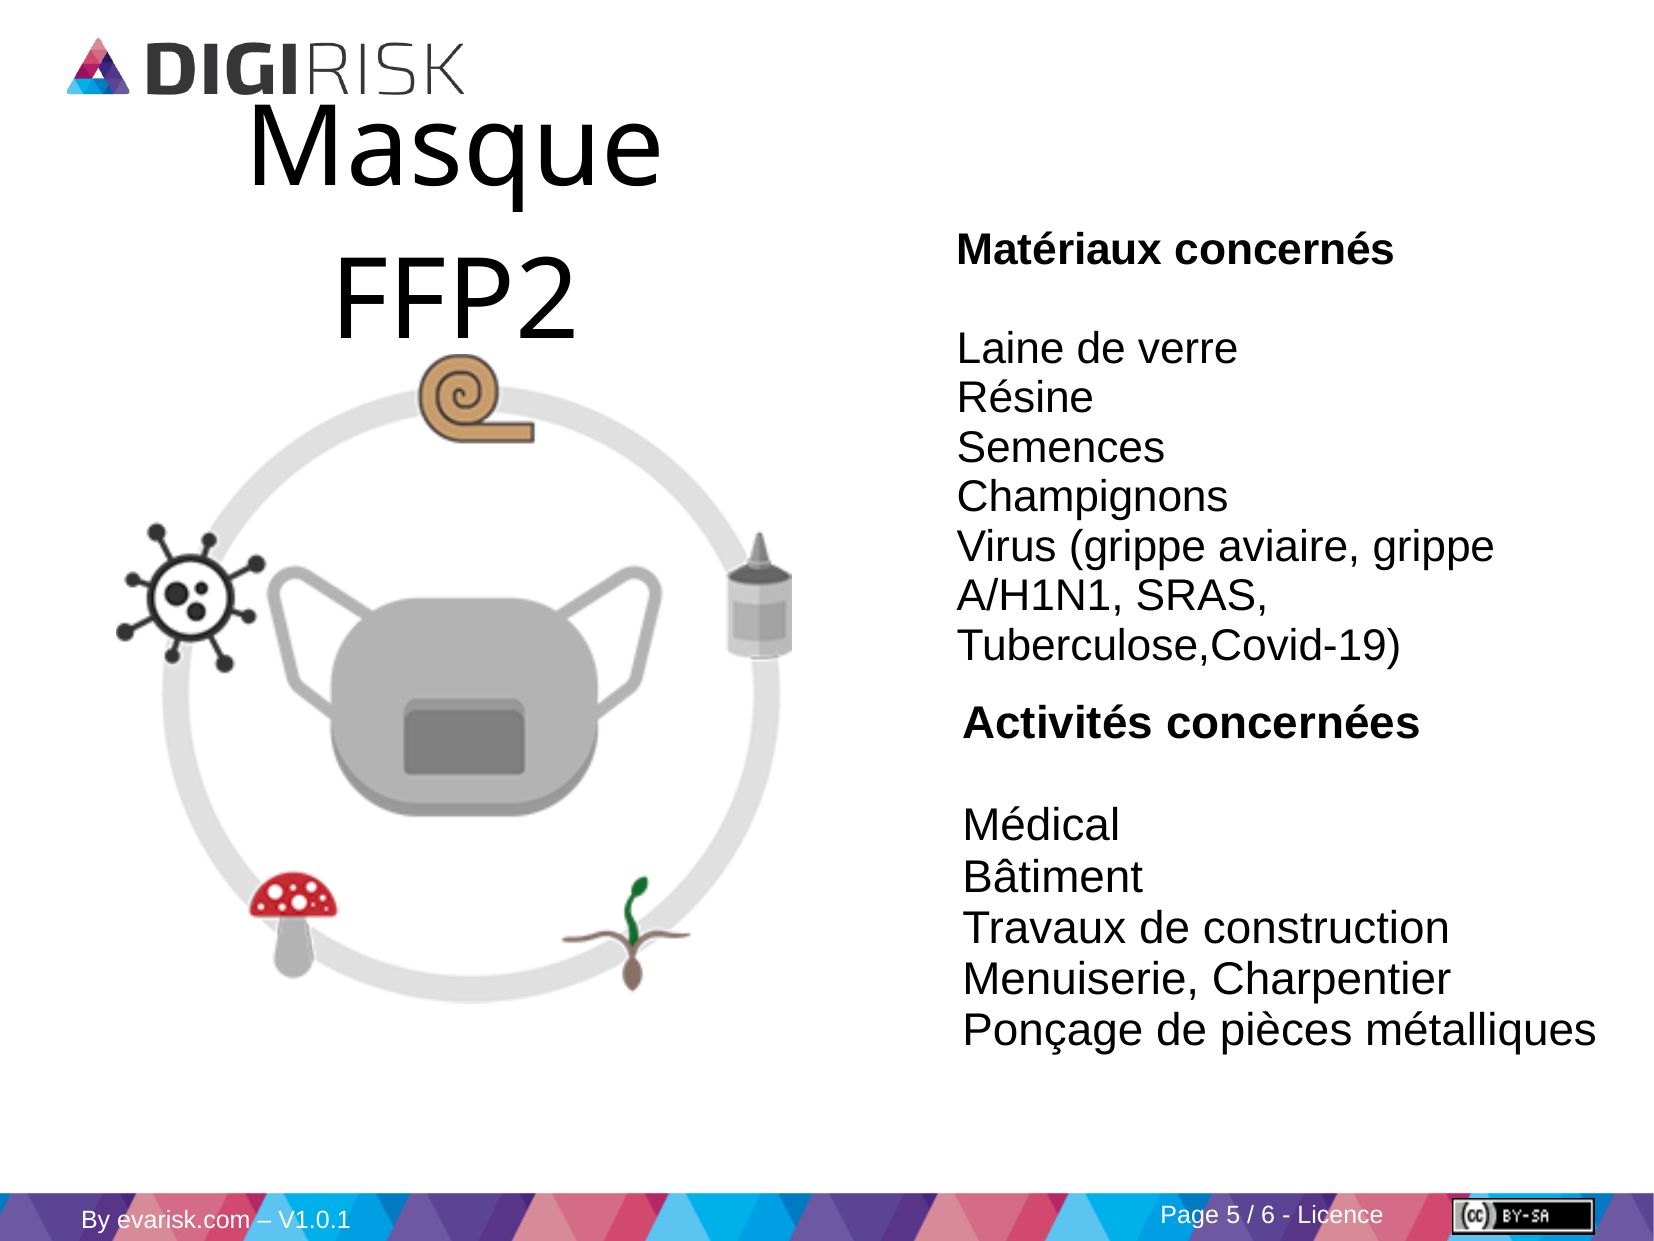

Masque FFP2
# Matériaux concernés Laine de verre Résine Semences Champignons Virus (grippe aviaire, grippe A/H1N1, SRAS, Tuberculose,Covid-19)
Activités concernées
Médical
Bâtiment
Travaux de construction Menuiserie, Charpentier
Ponçage de pièces métalliques